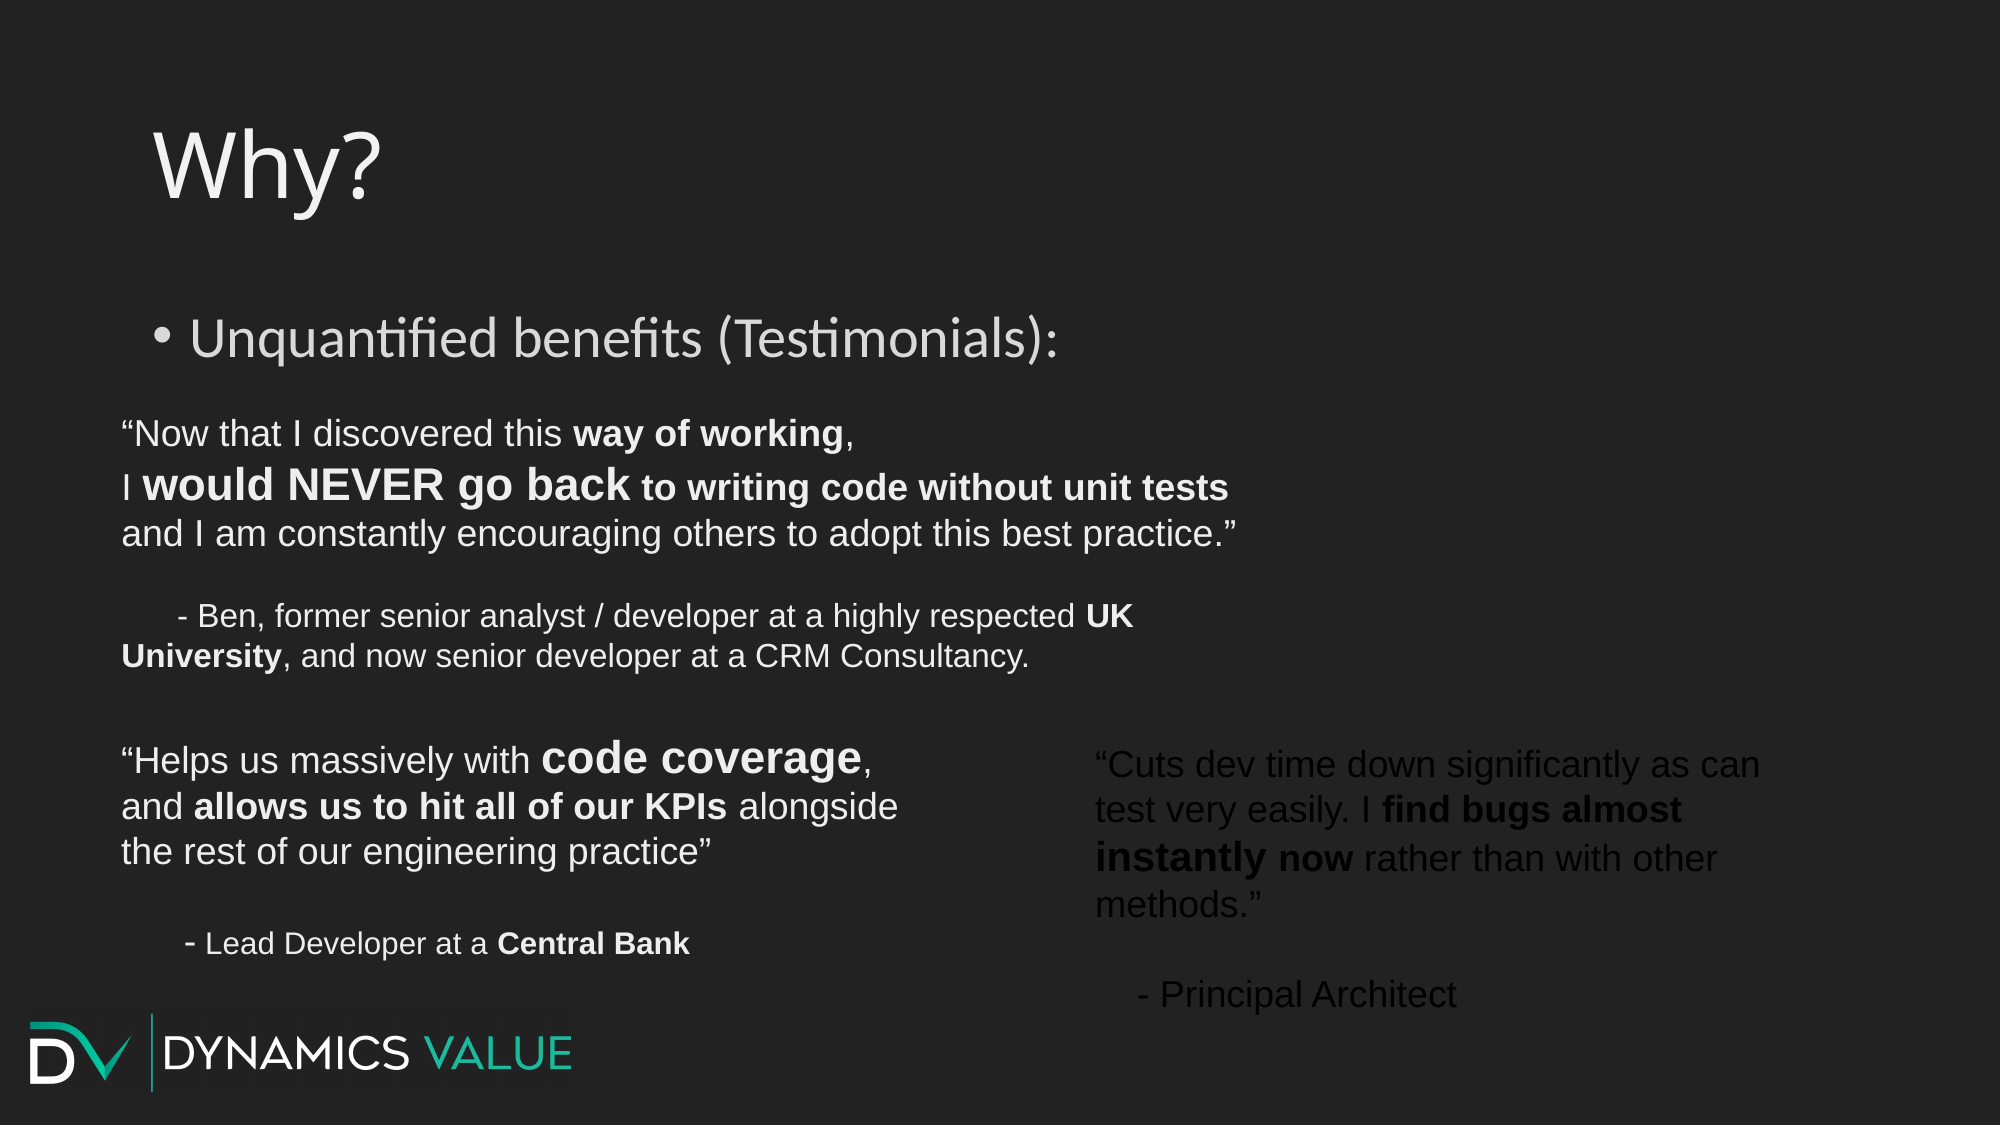

Why?
Unquantified benefits (Testimonials):
“Now that I discovered this way of working,
I would NEVER go back to writing code without unit tests
and I am constantly encouraging others to adopt this best practice.”
 - Ben, former senior analyst / developer at a highly respected UK University, and now senior developer at a CRM Consultancy.
“Helps us massively with code coverage,
and allows us to hit all of our KPIs alongside
the rest of our engineering practice”
 - Lead Developer at a Central Bank
“Cuts dev time down significantly as can
test very easily. I find bugs almost instantly now rather than with other methods.”
 - Principal Architect